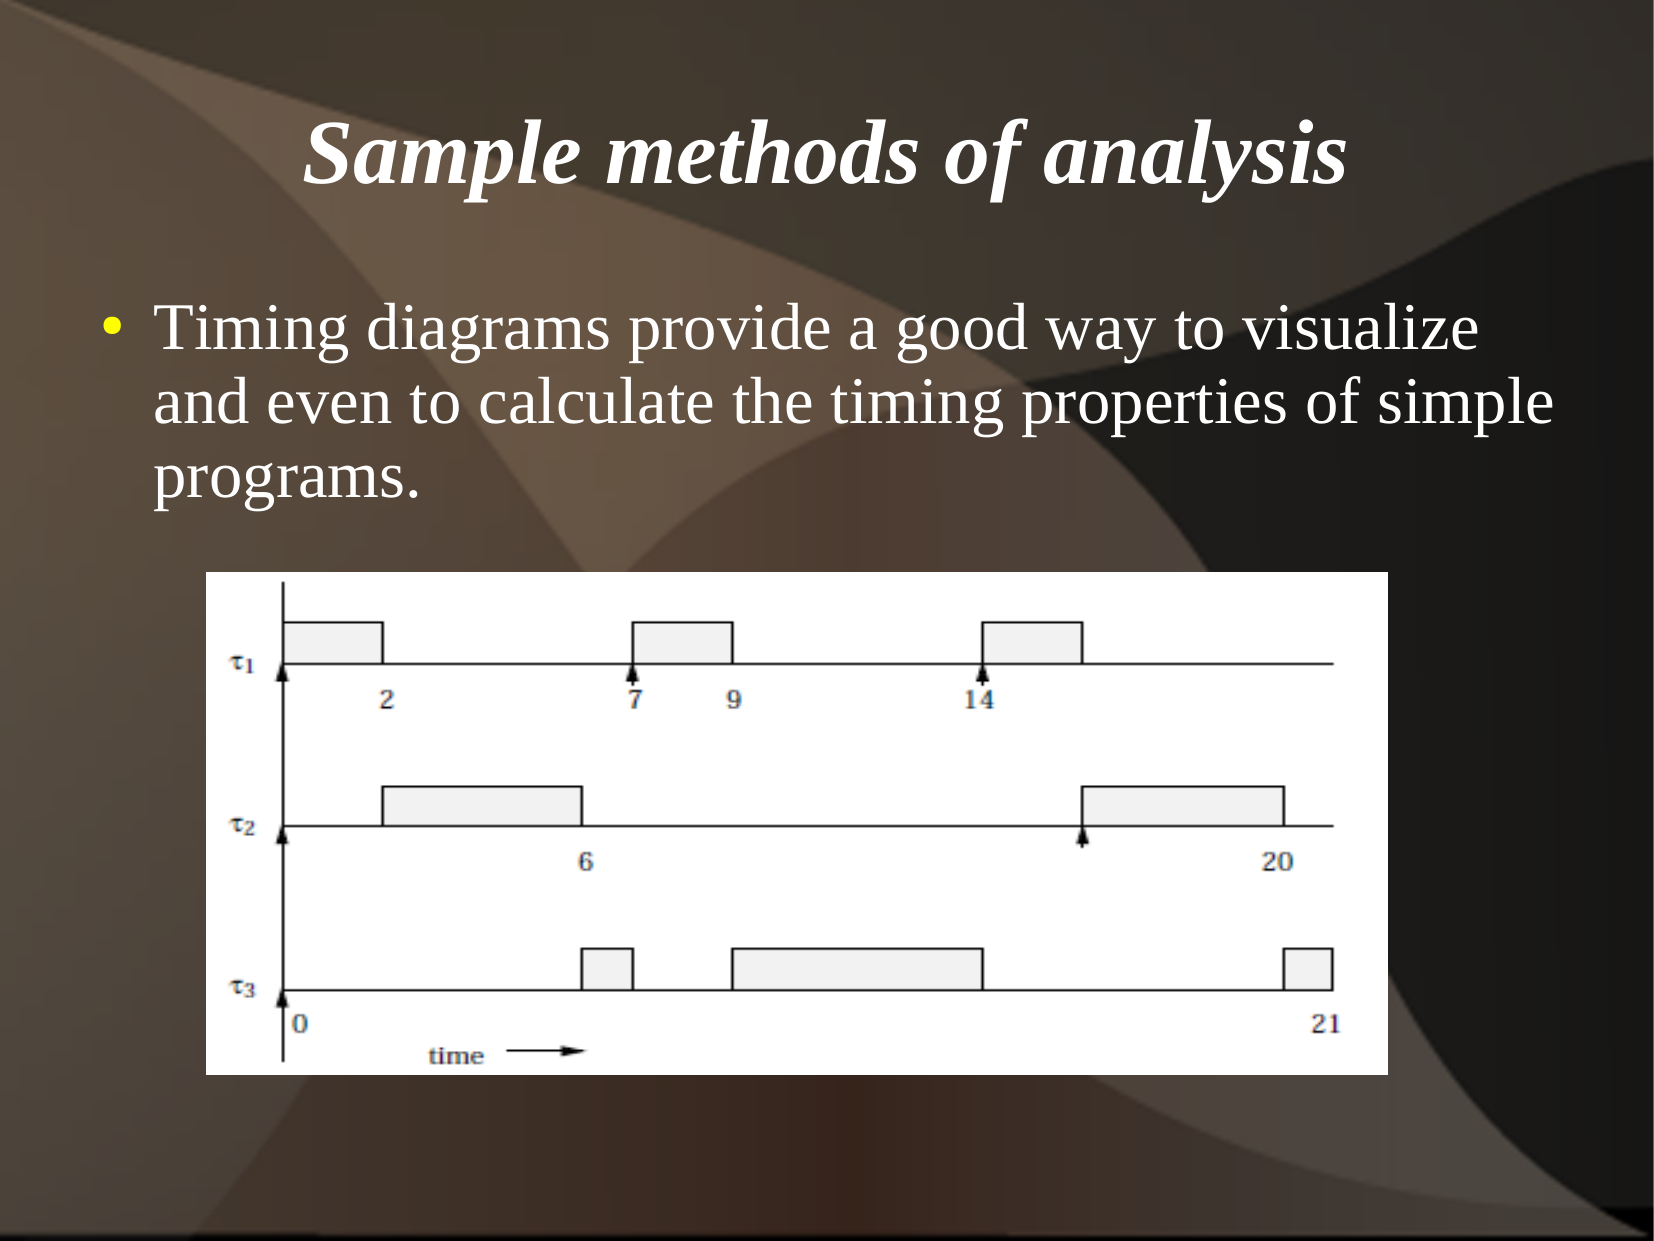

# Sample methods of analysis
Timing diagrams provide a good way to visualize and even to calculate the timing properties of simple programs.